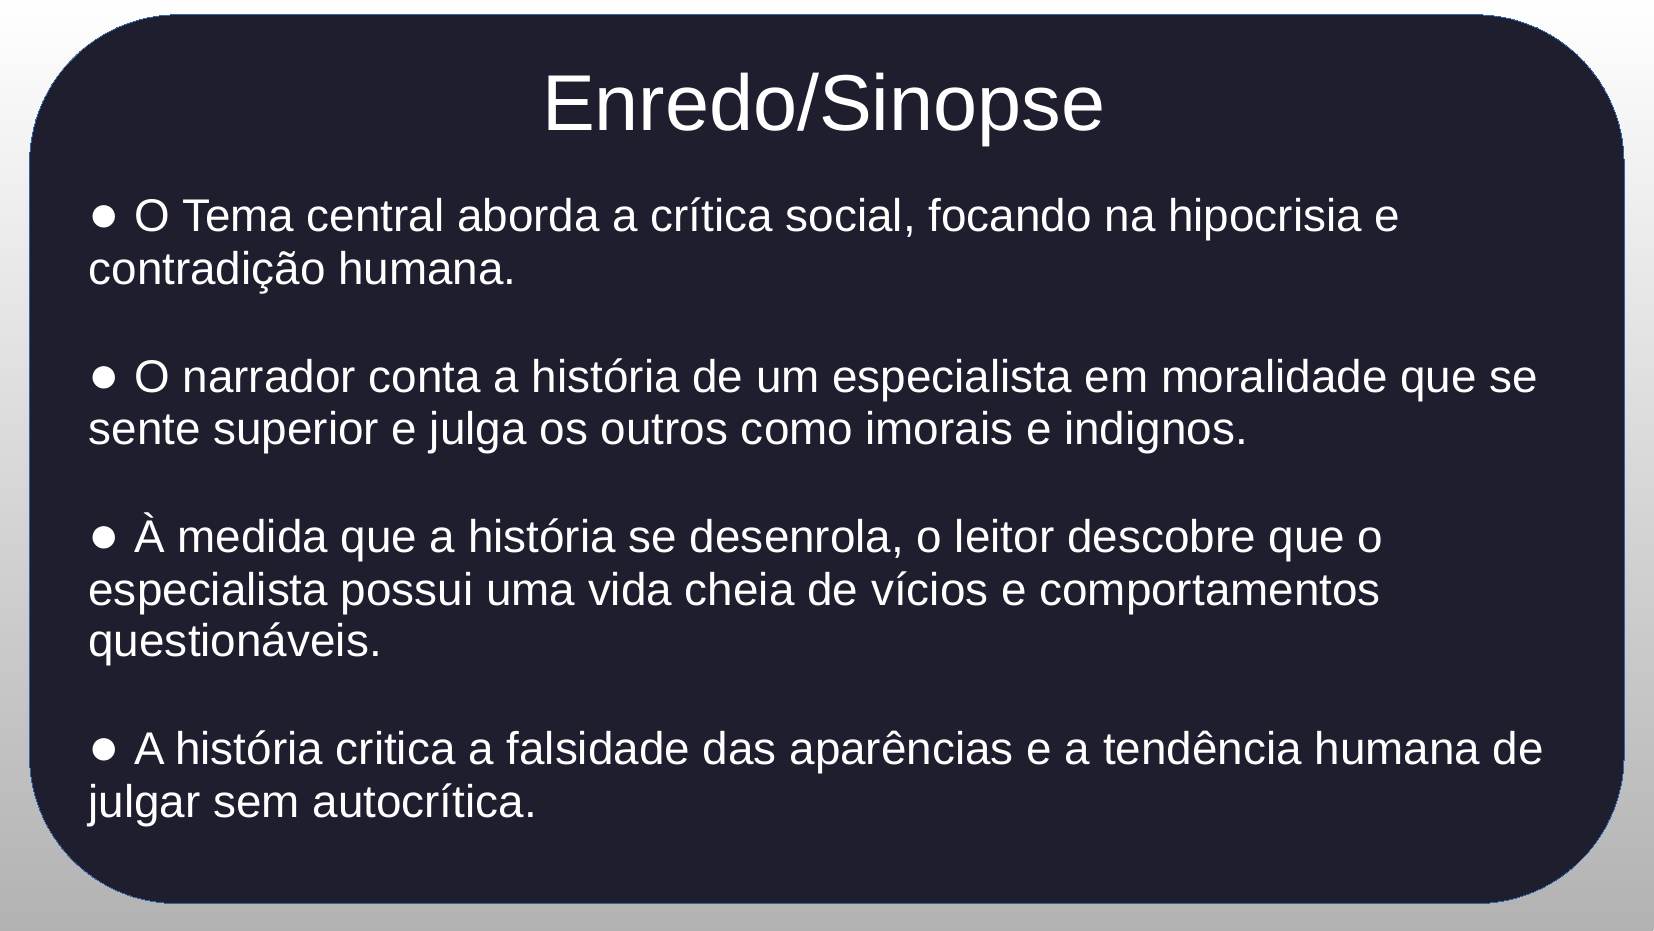

# Enredo/Sinopse
● O Tema central aborda a crítica social, focando na hipocrisia e contradição humana.
● O narrador conta a história de um especialista em moralidade que se sente superior e julga os outros como imorais e indignos.
● À medida que a história se desenrola, o leitor descobre que o especialista possui uma vida cheia de vícios e comportamentos questionáveis.
● A história critica a falsidade das aparências e a tendência humana de julgar sem autocrítica.